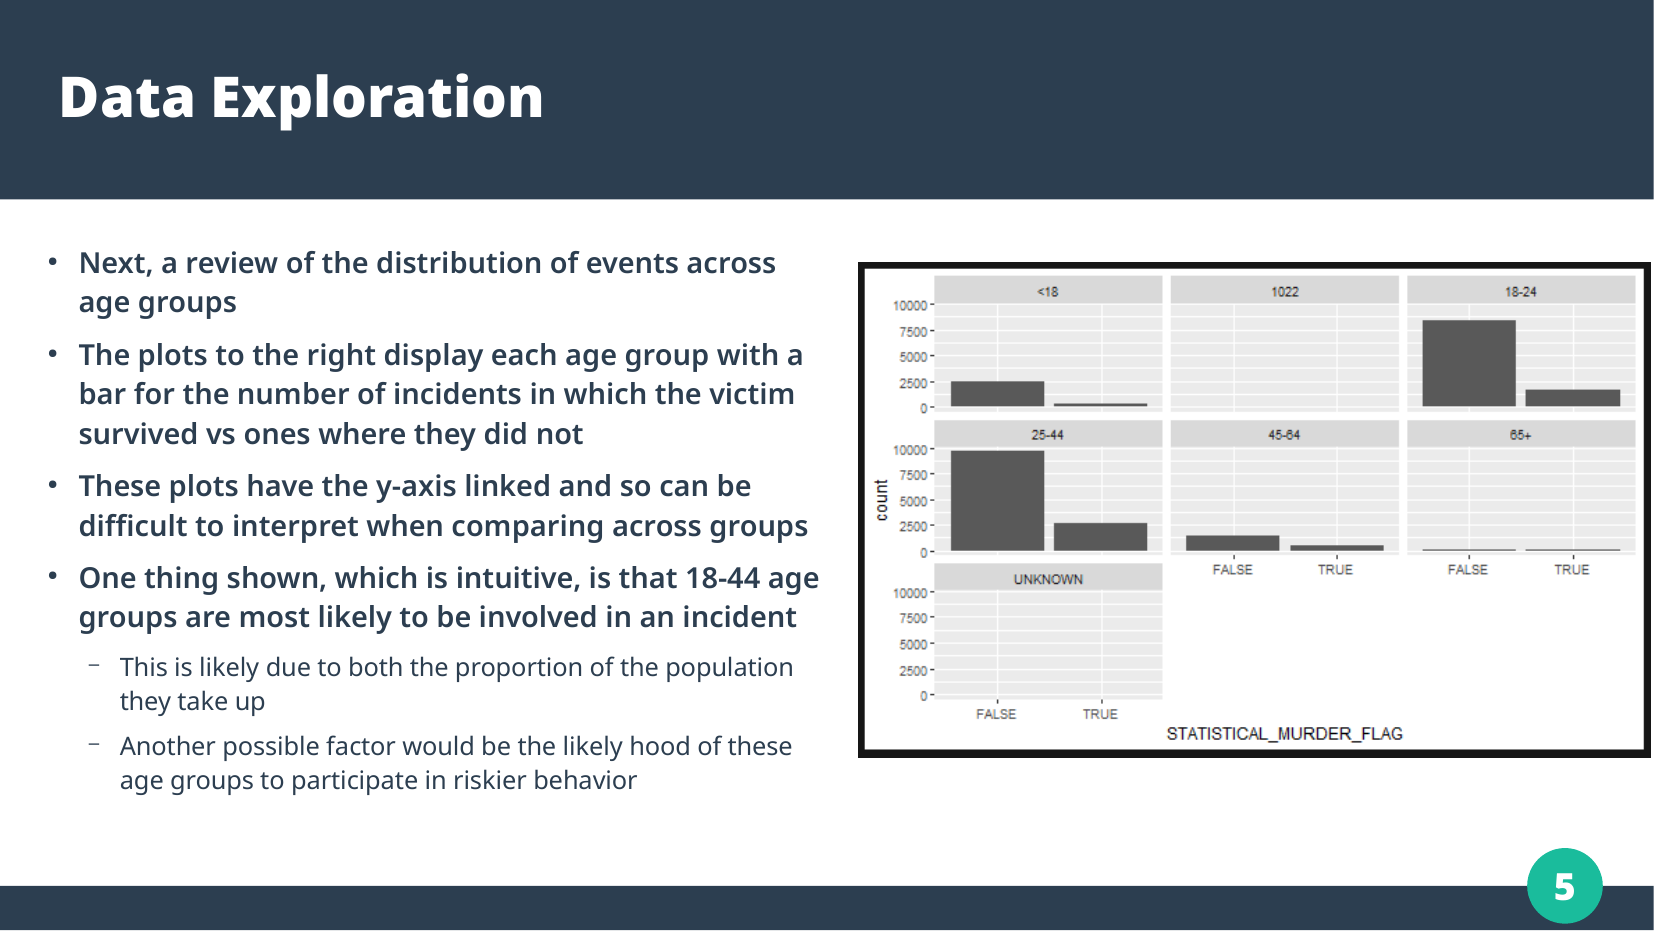

# Data Exploration
Next, a review of the distribution of events across age groups
The plots to the right display each age group with a bar for the number of incidents in which the victim survived vs ones where they did not
These plots have the y-axis linked and so can be difficult to interpret when comparing across groups
One thing shown, which is intuitive, is that 18-44 age groups are most likely to be involved in an incident
This is likely due to both the proportion of the population they take up
Another possible factor would be the likely hood of these age groups to participate in riskier behavior